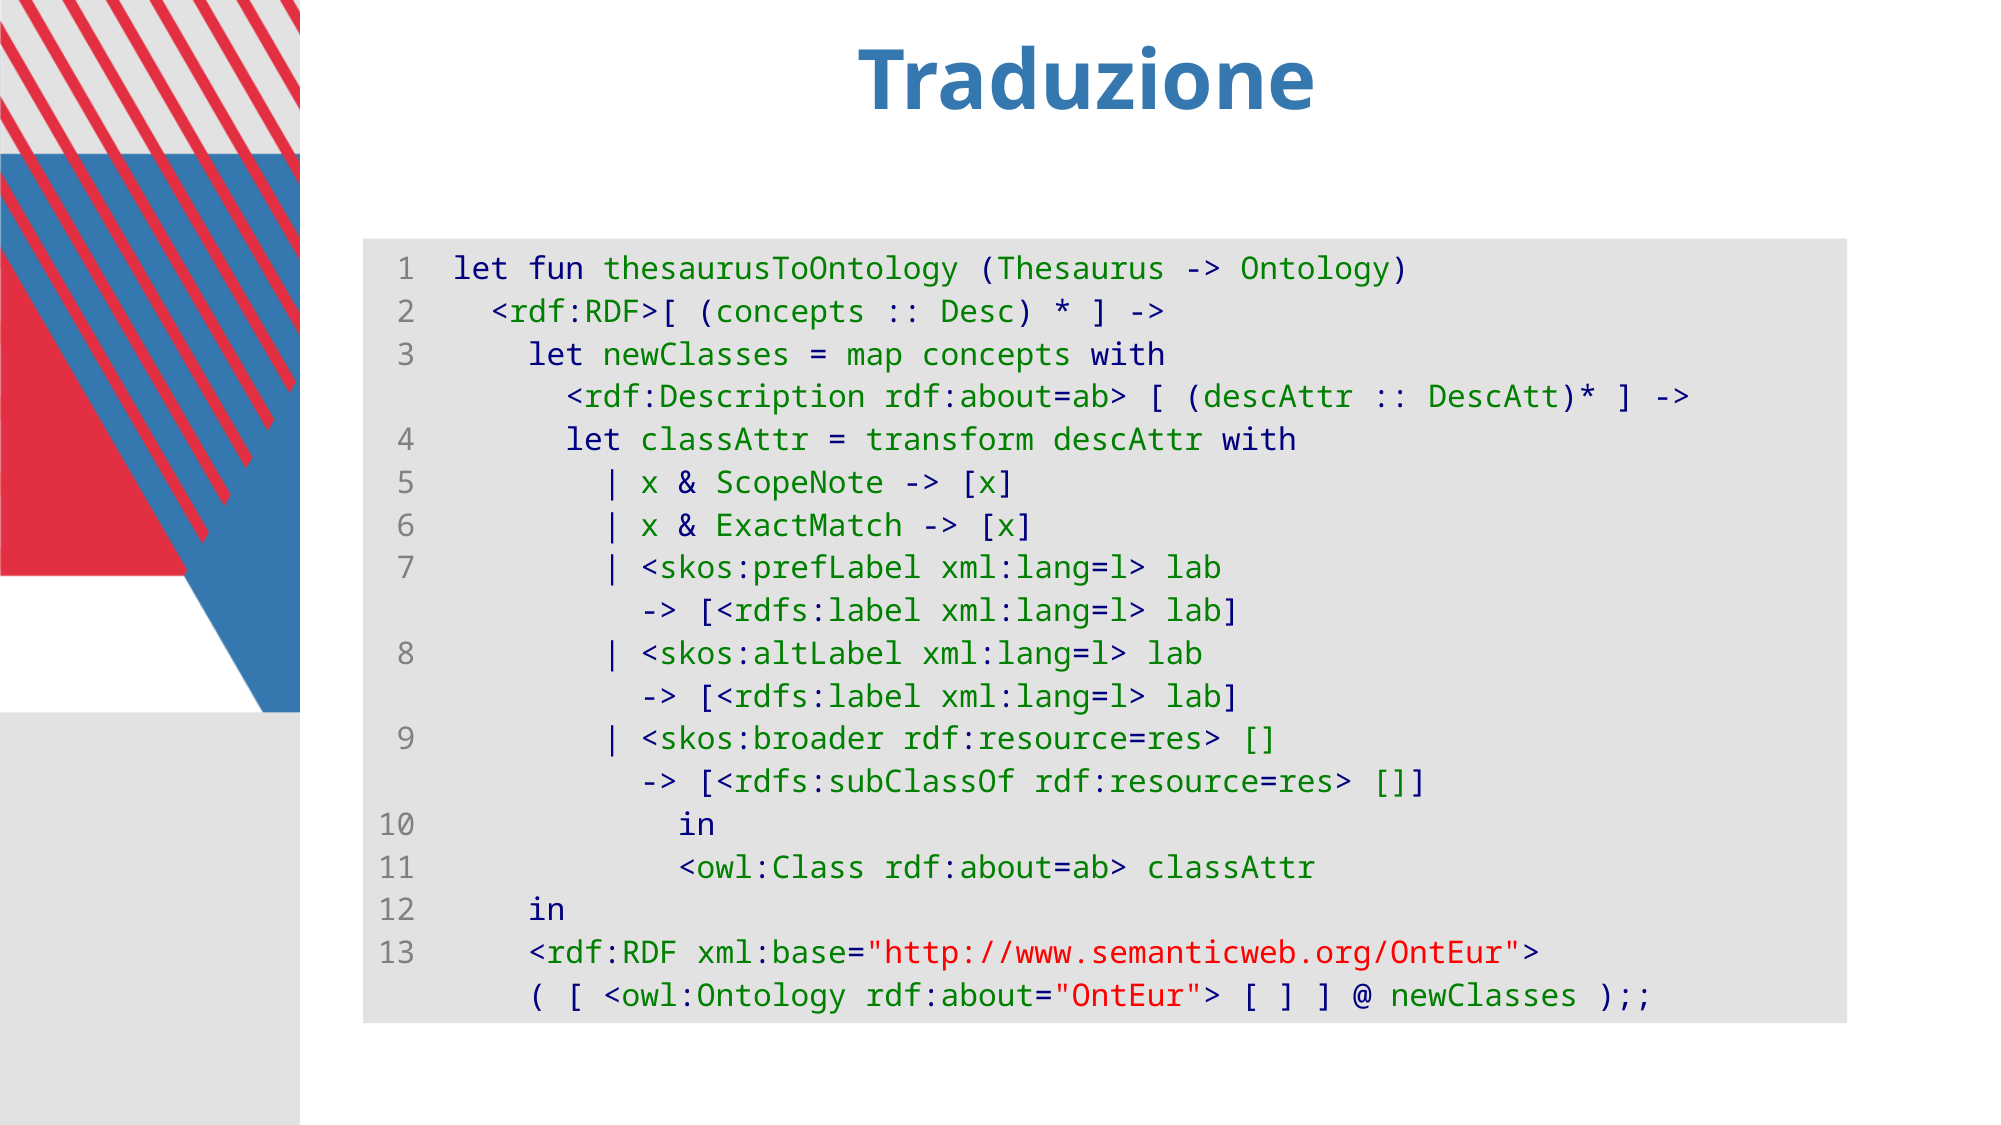

# Traduzione
 1 let fun thesaurusToOntology (Thesaurus -> Ontology)
 2 <rdf:RDF>[ (concepts :: Desc) * ] ->
 3 let newClasses = map concepts with
	 <rdf:Description rdf:about=ab> [ (descAttr :: DescAtt)* ] ->
 4 	 let classAttr = transform descAttr with
 5 	 | x & ScopeNote -> [x]
 6 	 | x & ExactMatch -> [x]
 7 	 | <skos:prefLabel xml:lang=l> lab -> [<rdfs:label xml:lang=l> lab]
 8 	 | <skos:altLabel xml:lang=l> lab -> [<rdfs:label xml:lang=l> lab]
 9 | <skos:broader rdf:resource=res> [] -> [<rdfs:subClassOf rdf:resource=res> []]
10 		in
11 		<owl:Class rdf:about=ab> classAttr
12 	in
13 	<rdf:RDF xml:base="http://www.semanticweb.org/OntEur"> ( [ <owl:Ontology rdf:about="OntEur"> [ ] ] @ newClasses );;